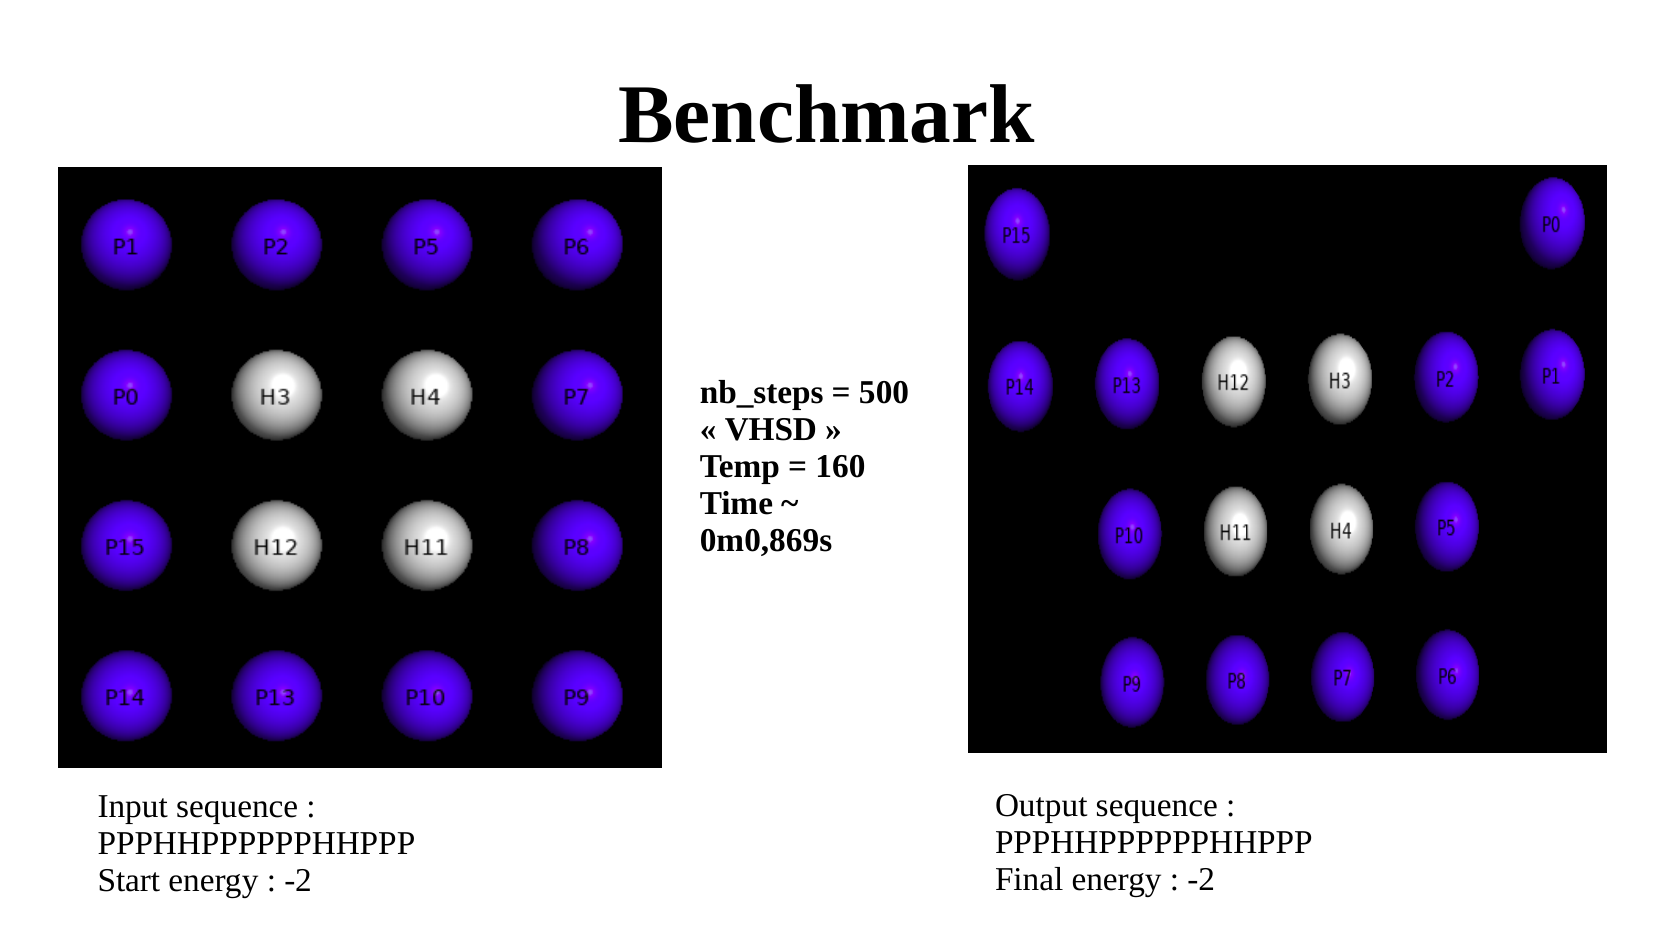

# Benchmark
nb_steps = 500
« VHSD »
Temp = 160
Time ~ 0m0,869s
Output sequence : PPPHHPPPPPPHHPPP
Final energy : -2
Input sequence : PPPHHPPPPPPHHPPP
Start energy : -2